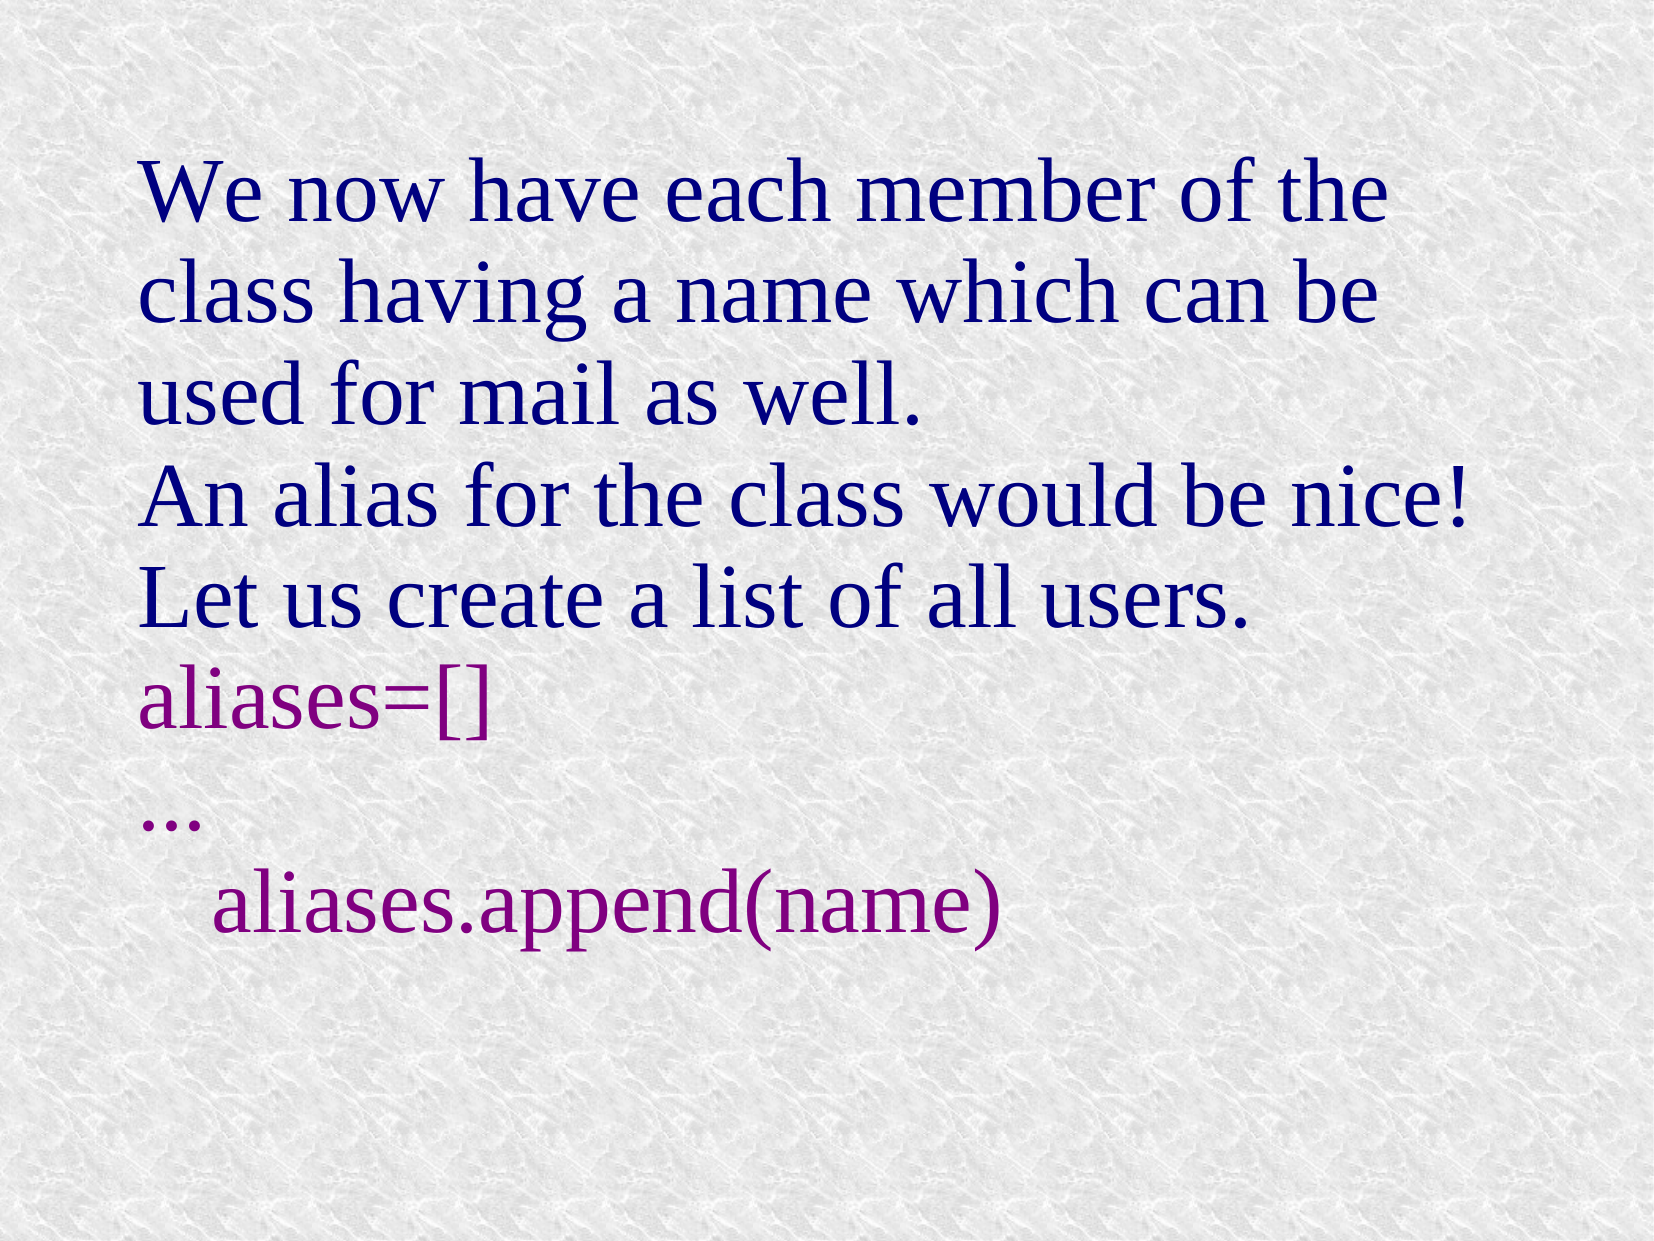

# We now have each member of the class having a name which can be used for mail as well. An alias for the class would be nice! Let us create a list of all users. aliases=[] ... aliases.append(name)